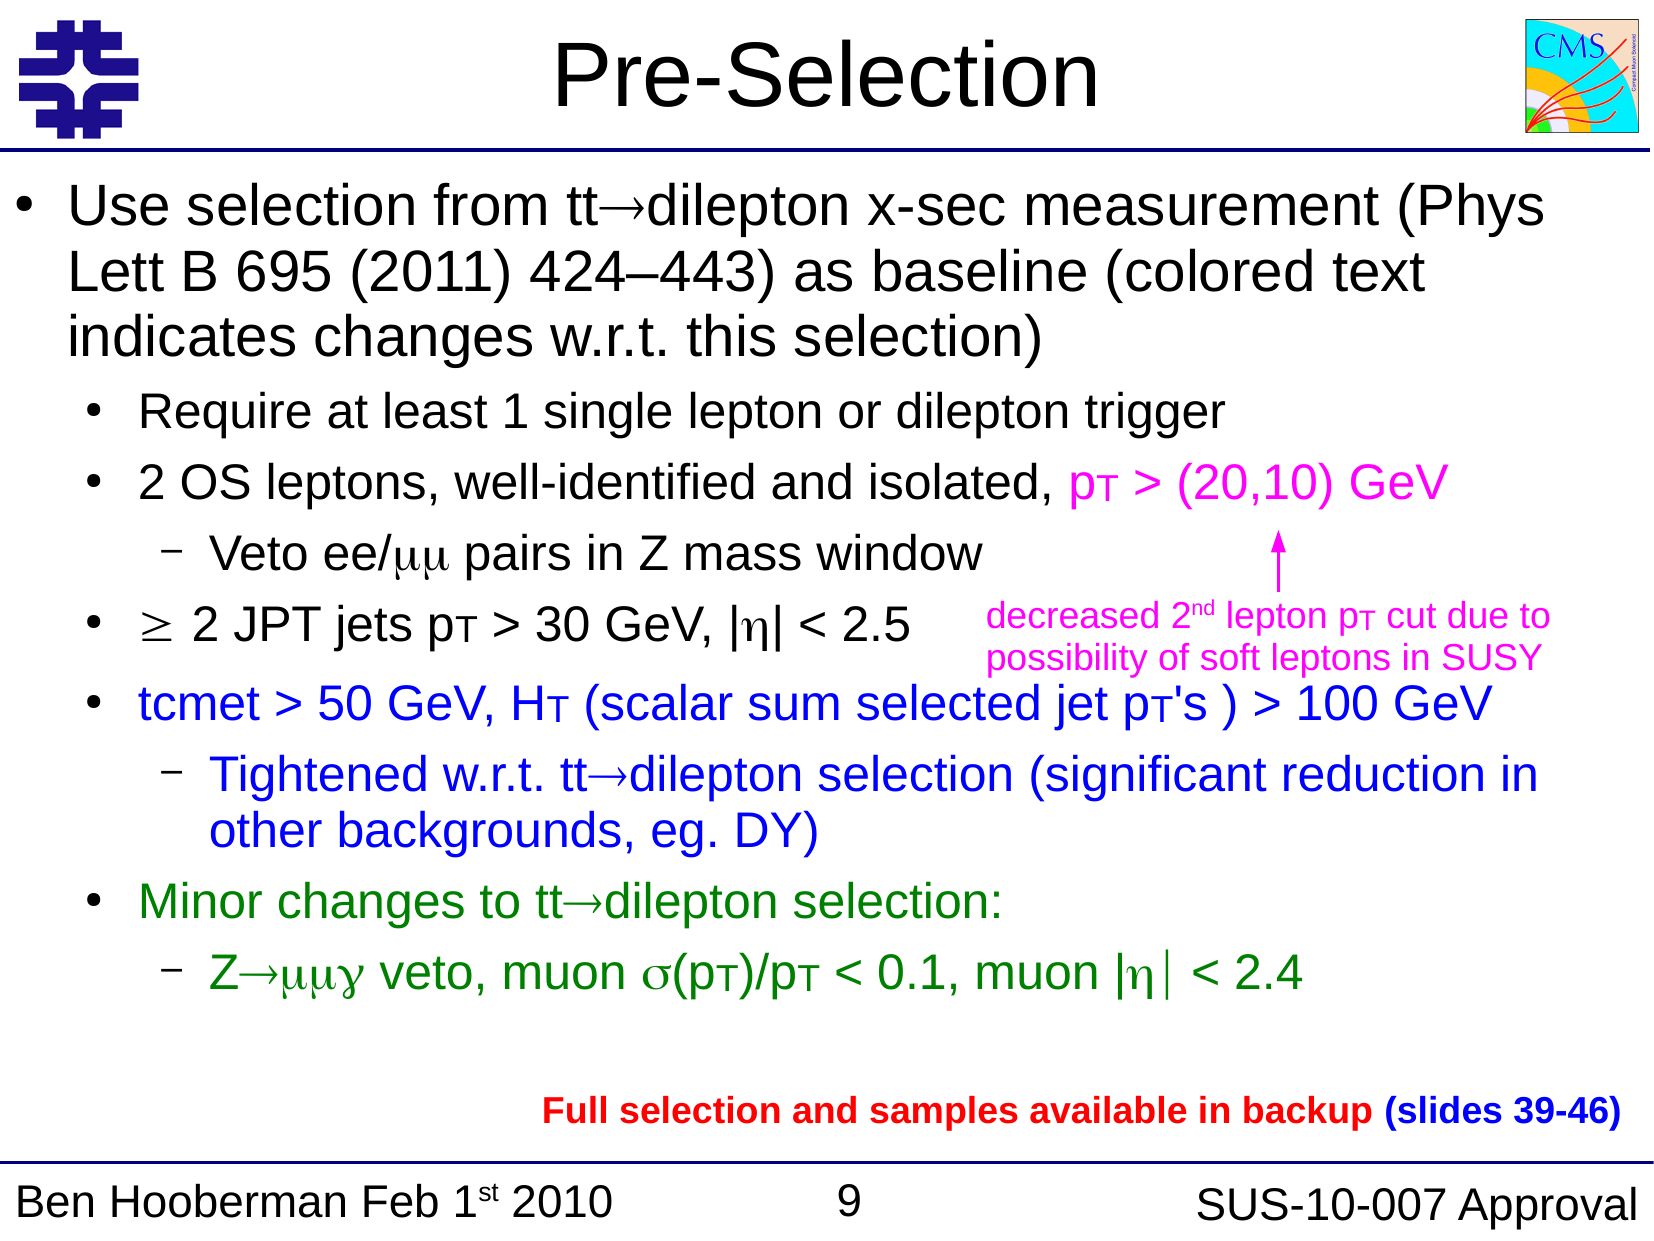

# Pre-Selection
Use selection from ttdilepton x-sec measurement (Phys Lett B 695 (2011) 424–443) as baseline (colored text indicates changes w.r.t. this selection)
Require at least 1 single lepton or dilepton trigger
2 OS leptons, well-identified and isolated, pT > (20,10) GeV
Veto ee/mm pairs in Z mass window
 2 JPT jets pT > 30 GeV, || < 2.5
tcmet > 50 GeV, HT (scalar sum selected jet pT's ) > 100 GeV
Tightened w.r.t. ttdilepton selection (significant reduction in other backgrounds, eg. DY)
Minor changes to ttdilepton selection:
Zmmg veto, muon s(pT)/pT < 0.1, muon || < 2.4
decreased 2nd lepton pT cut due to possibility of soft leptons in SUSY
Full selection and samples available in backup (slides 39-46)
9